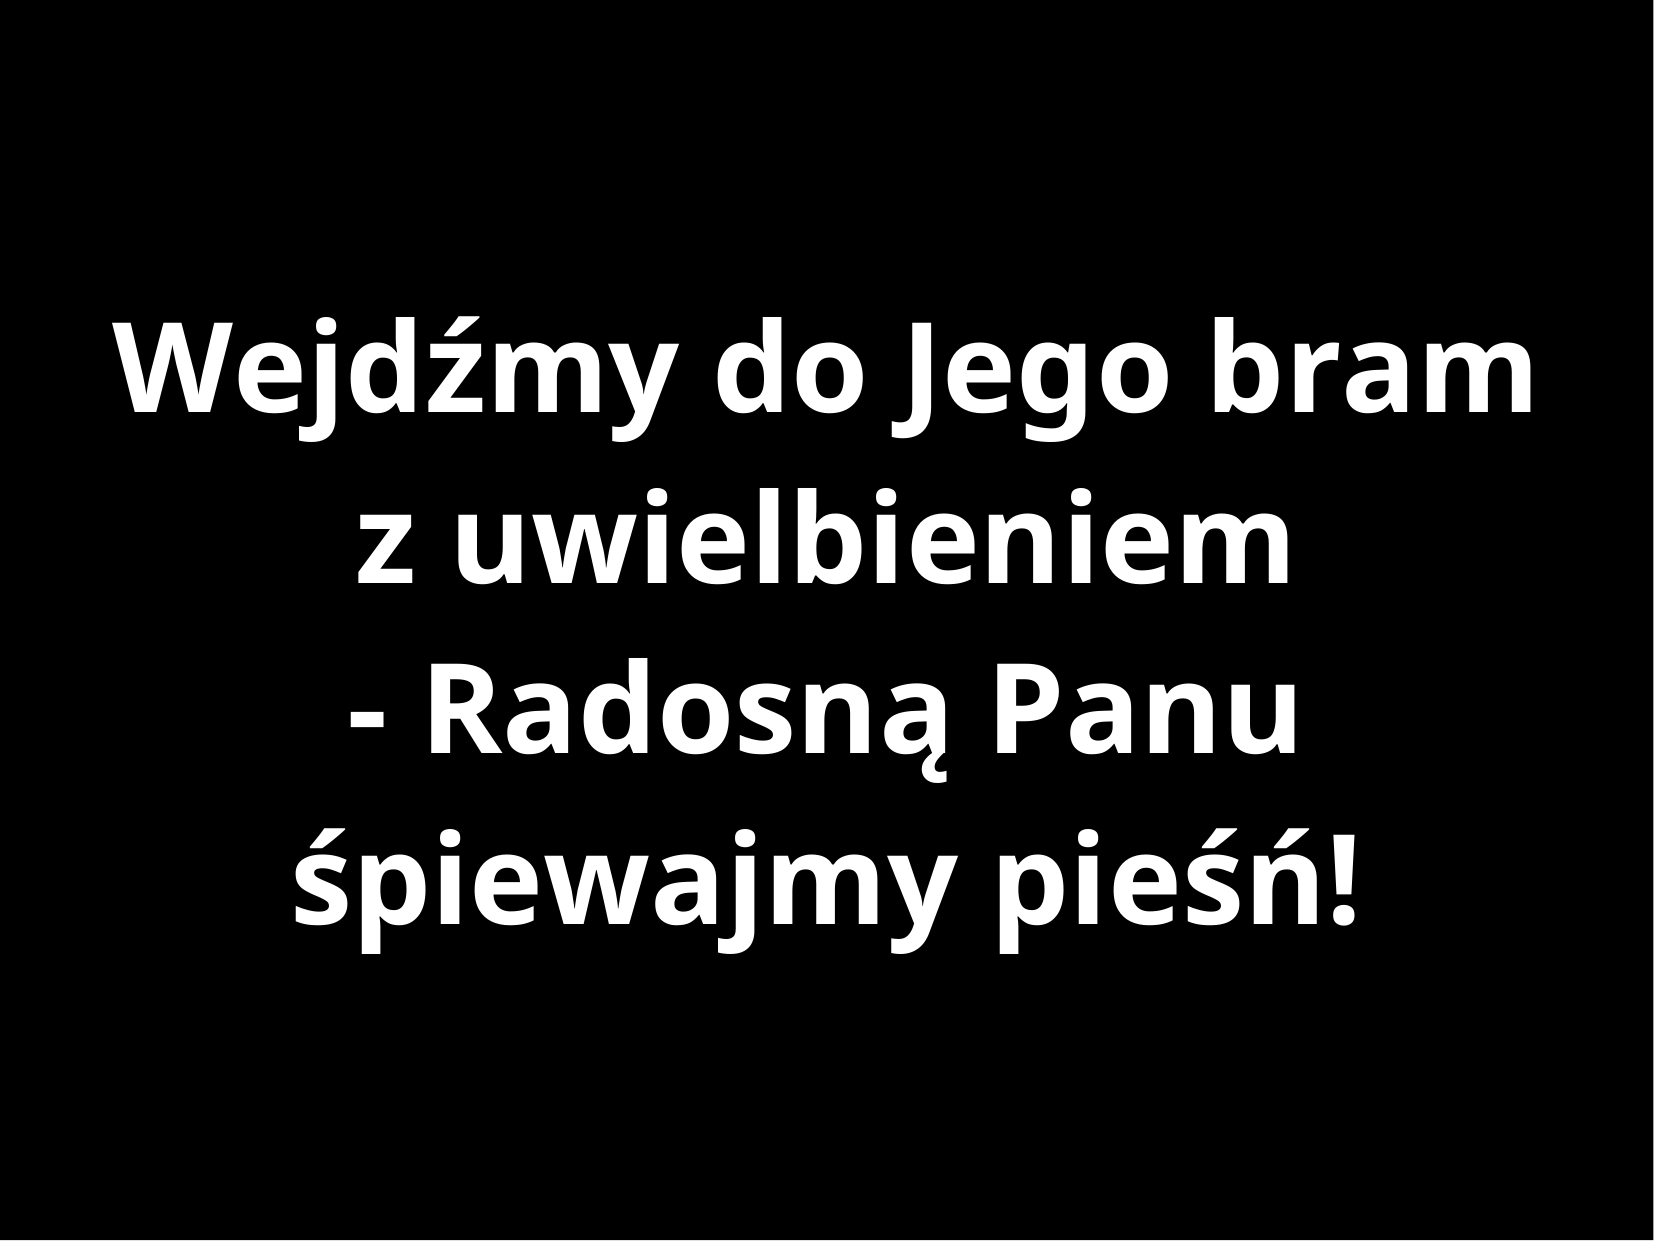

# Wejdźmy do Jego bram z uwielbieniem - Radosną Panu śpiewajmy pieśń!